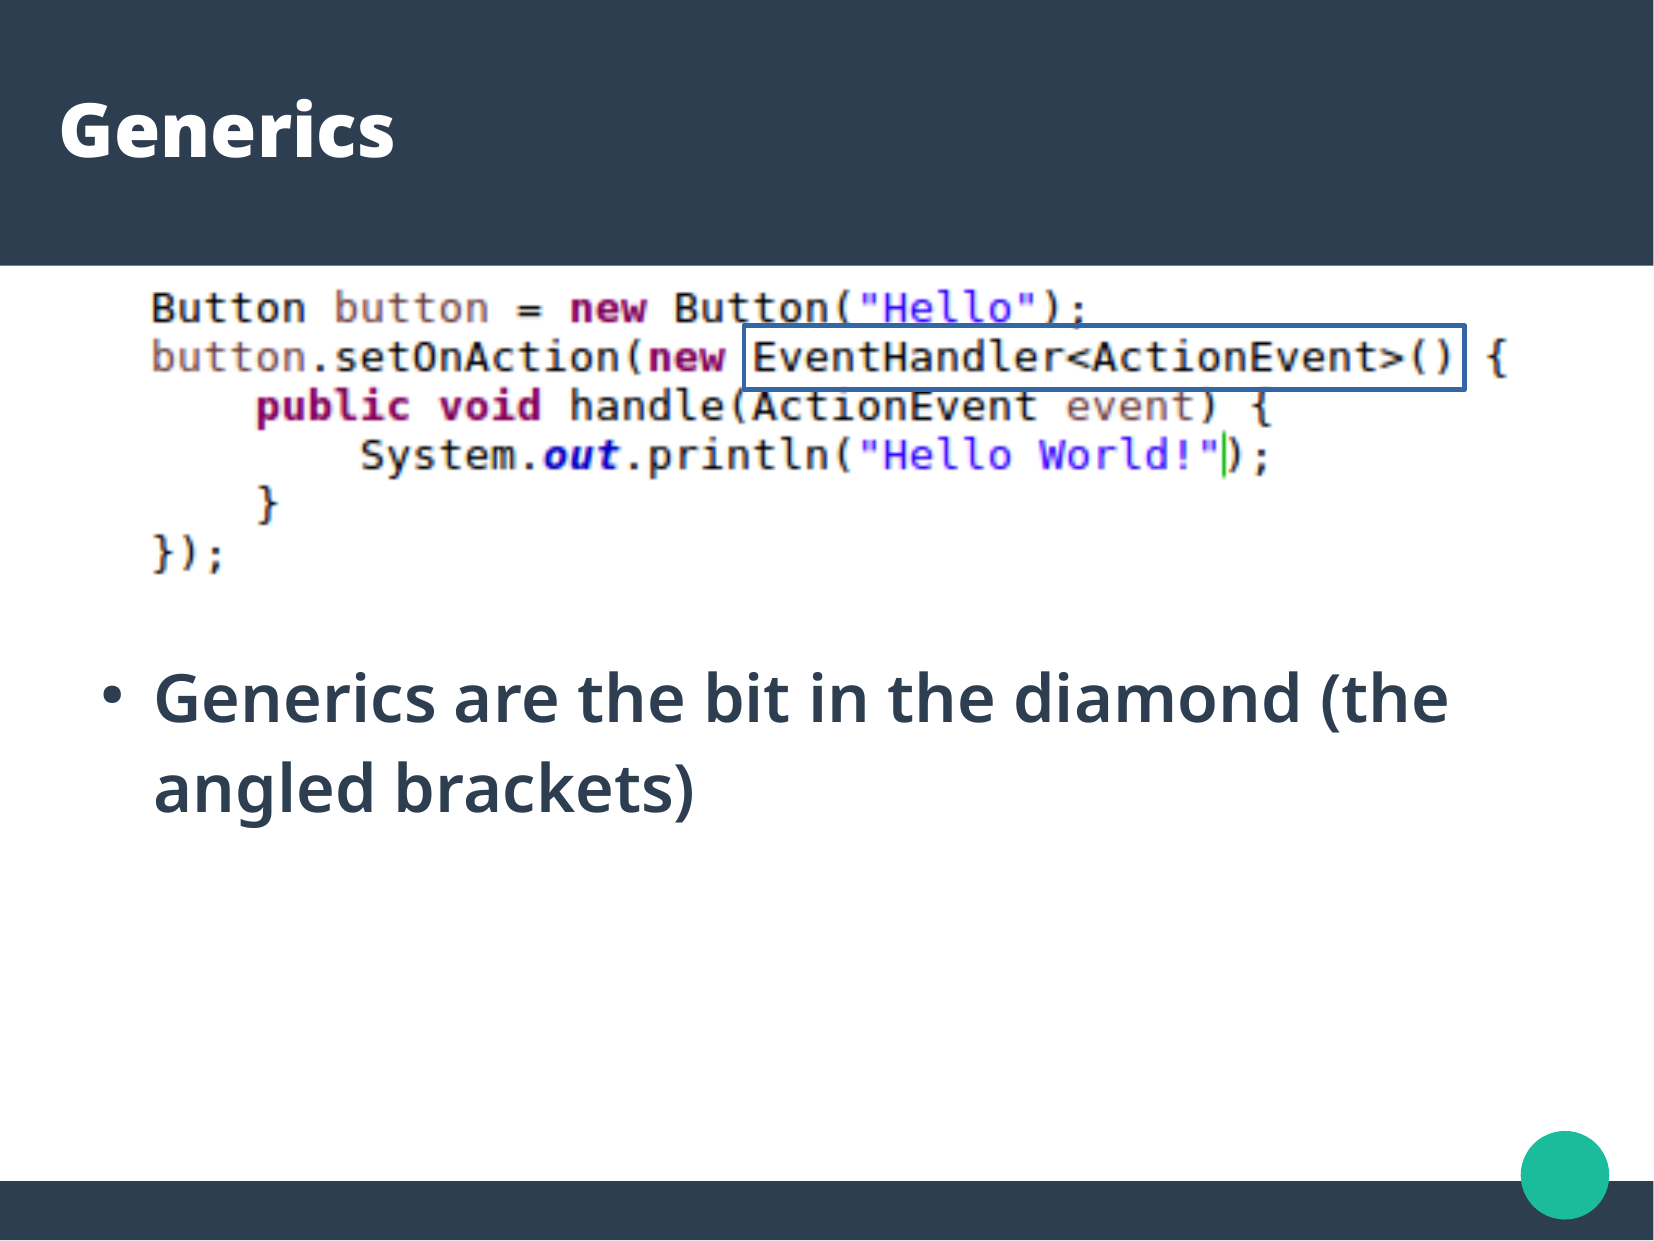

# Generics
Generics are the bit in the diamond (the angled brackets)